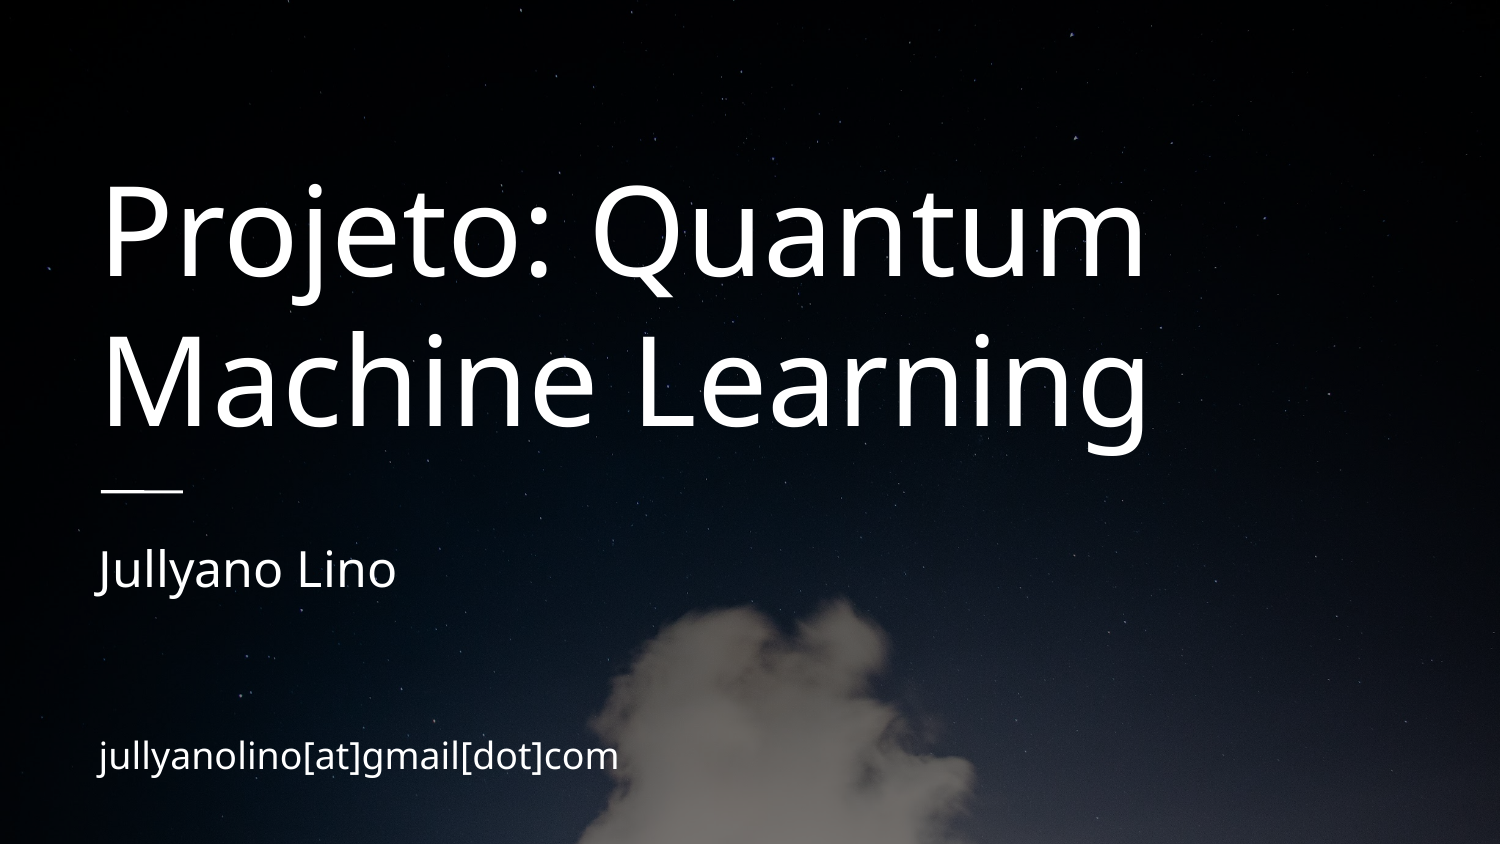

# Projeto: Quantum Machine Learning
Jullyano Lino
jullyanolino[at]gmail[dot]com